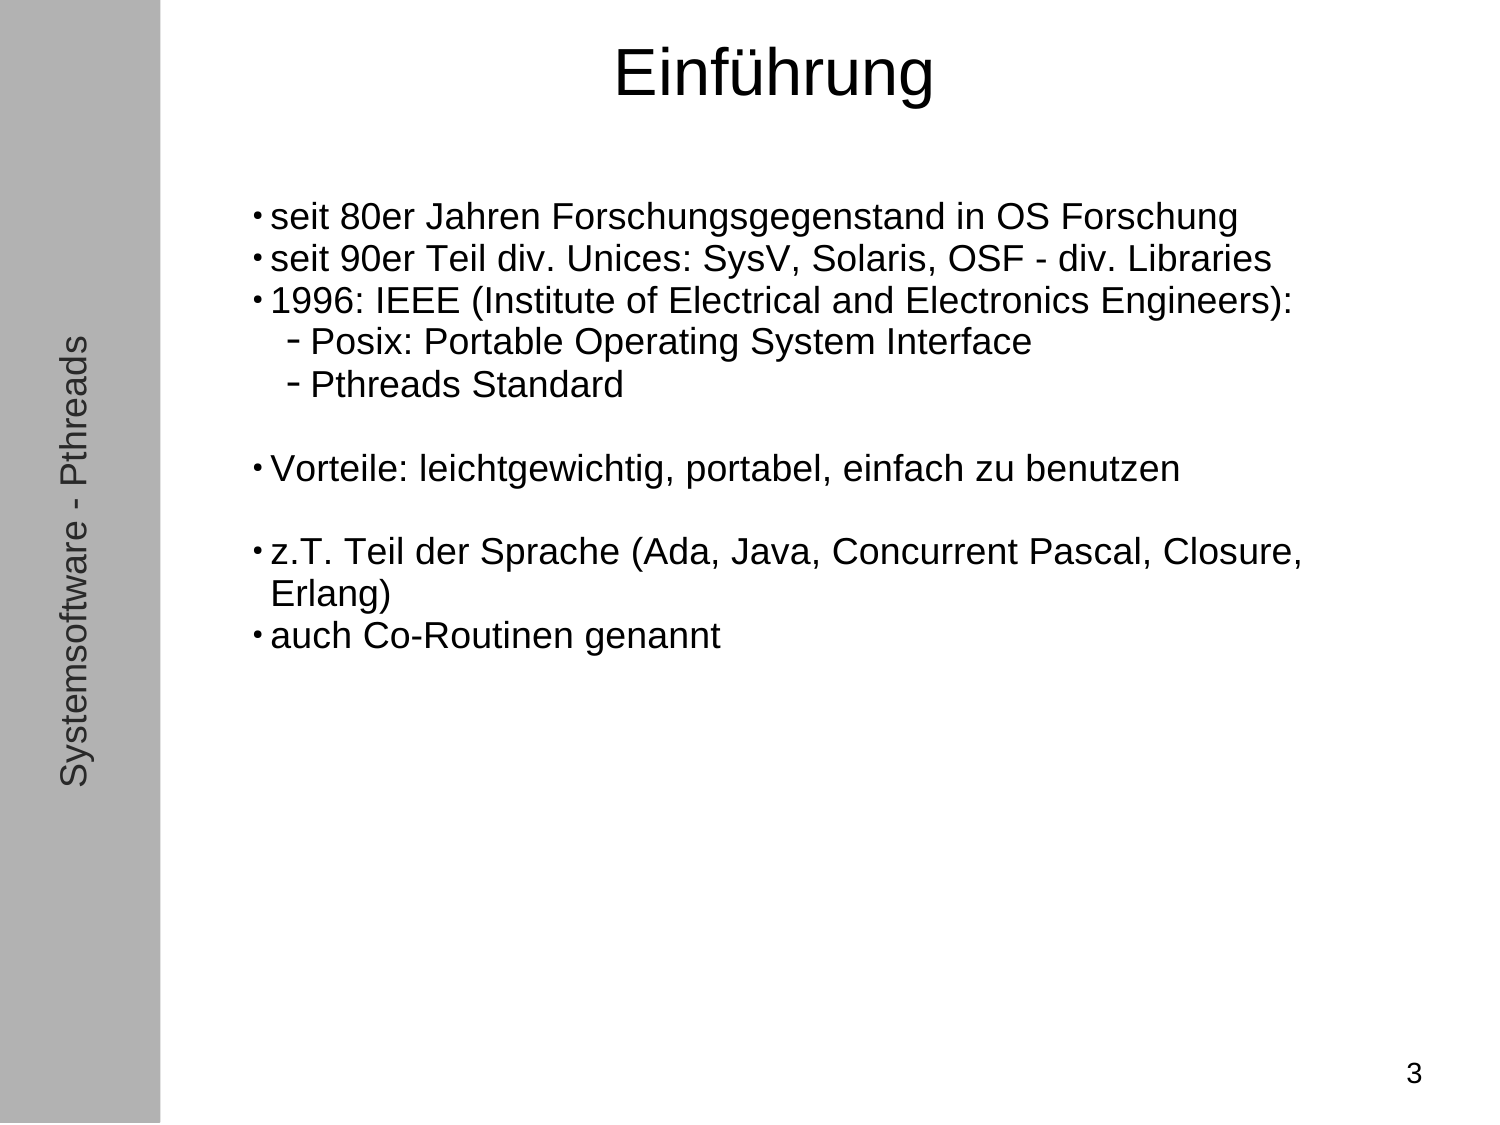

Einführung
seit 80er Jahren Forschungsgegenstand in OS Forschung
seit 90er Teil div. Unices: SysV, Solaris, OSF - div. Libraries
1996: IEEE (Institute of Electrical and Electronics Engineers):
Posix: Portable Operating System Interface
Pthreads Standard
Vorteile: leichtgewichtig, portabel, einfach zu benutzen
z.T. Teil der Sprache (Ada, Java, Concurrent Pascal, Closure, Erlang)
auch Co-Routinen genannt
Systemsoftware - Pthreads